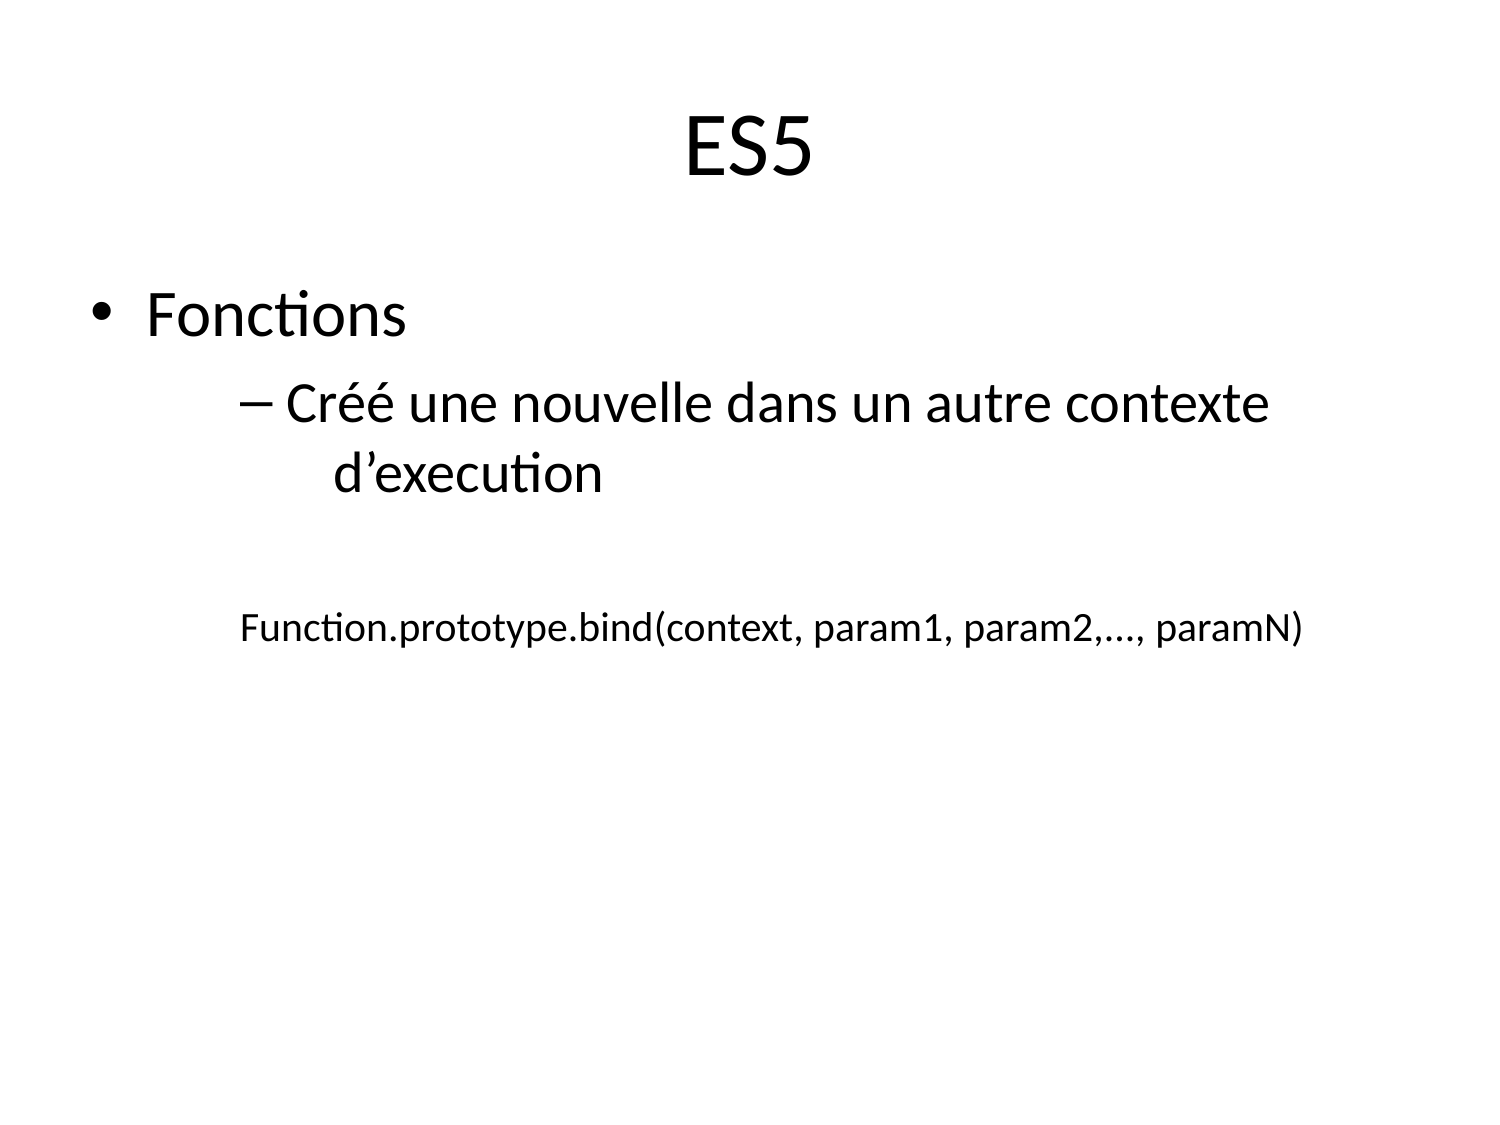

# ES5
Fonctions
Créé une nouvelle dans un autre contexte d’execution
Function.prototype.bind(context, param1, param2,..., paramN)